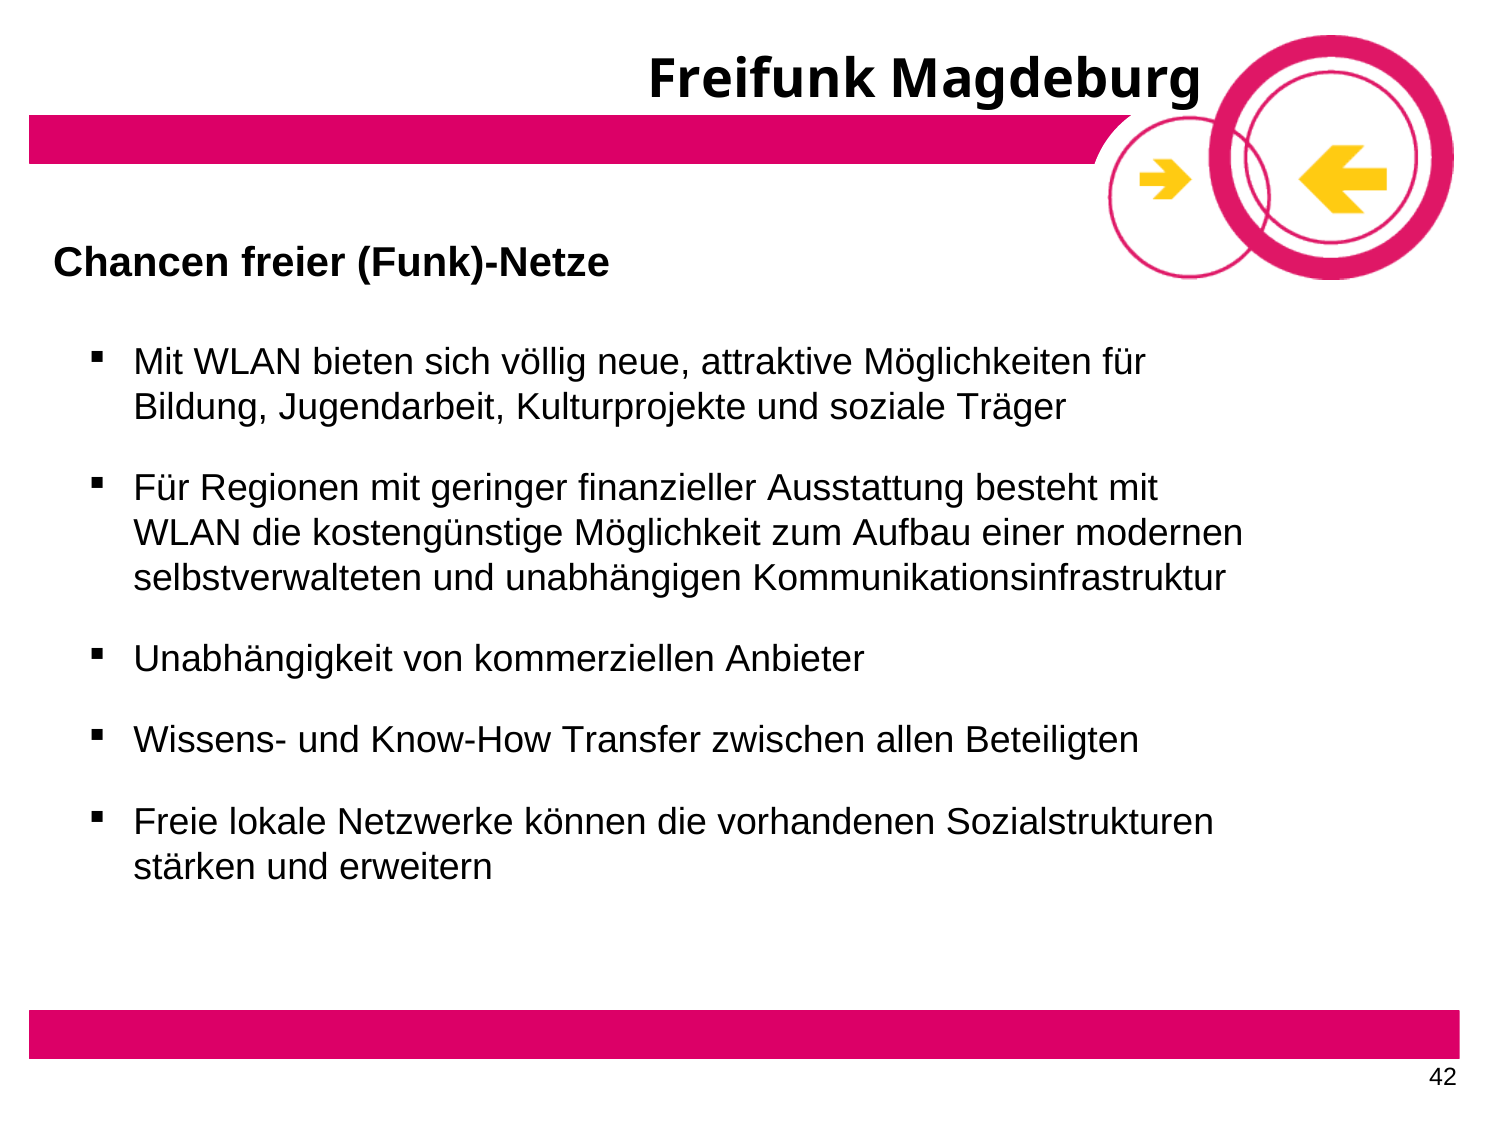

Chancen freier (Funk)-Netze
Mit WLAN bieten sich völlig neue, attraktive Möglichkeiten für Bildung, Jugendarbeit, Kulturprojekte und soziale Träger
Für Regionen mit geringer finanzieller Ausstattung besteht mit WLAN die kostengünstige Möglichkeit zum Aufbau einer modernen selbstverwalteten und unabhängigen Kommunikationsinfrastruktur
Unabhängigkeit von kommerziellen Anbieter
Wissens- und Know-How Transfer zwischen allen Beteiligten
Freie lokale Netzwerke können die vorhandenen Sozialstrukturen stärken und erweitern
42